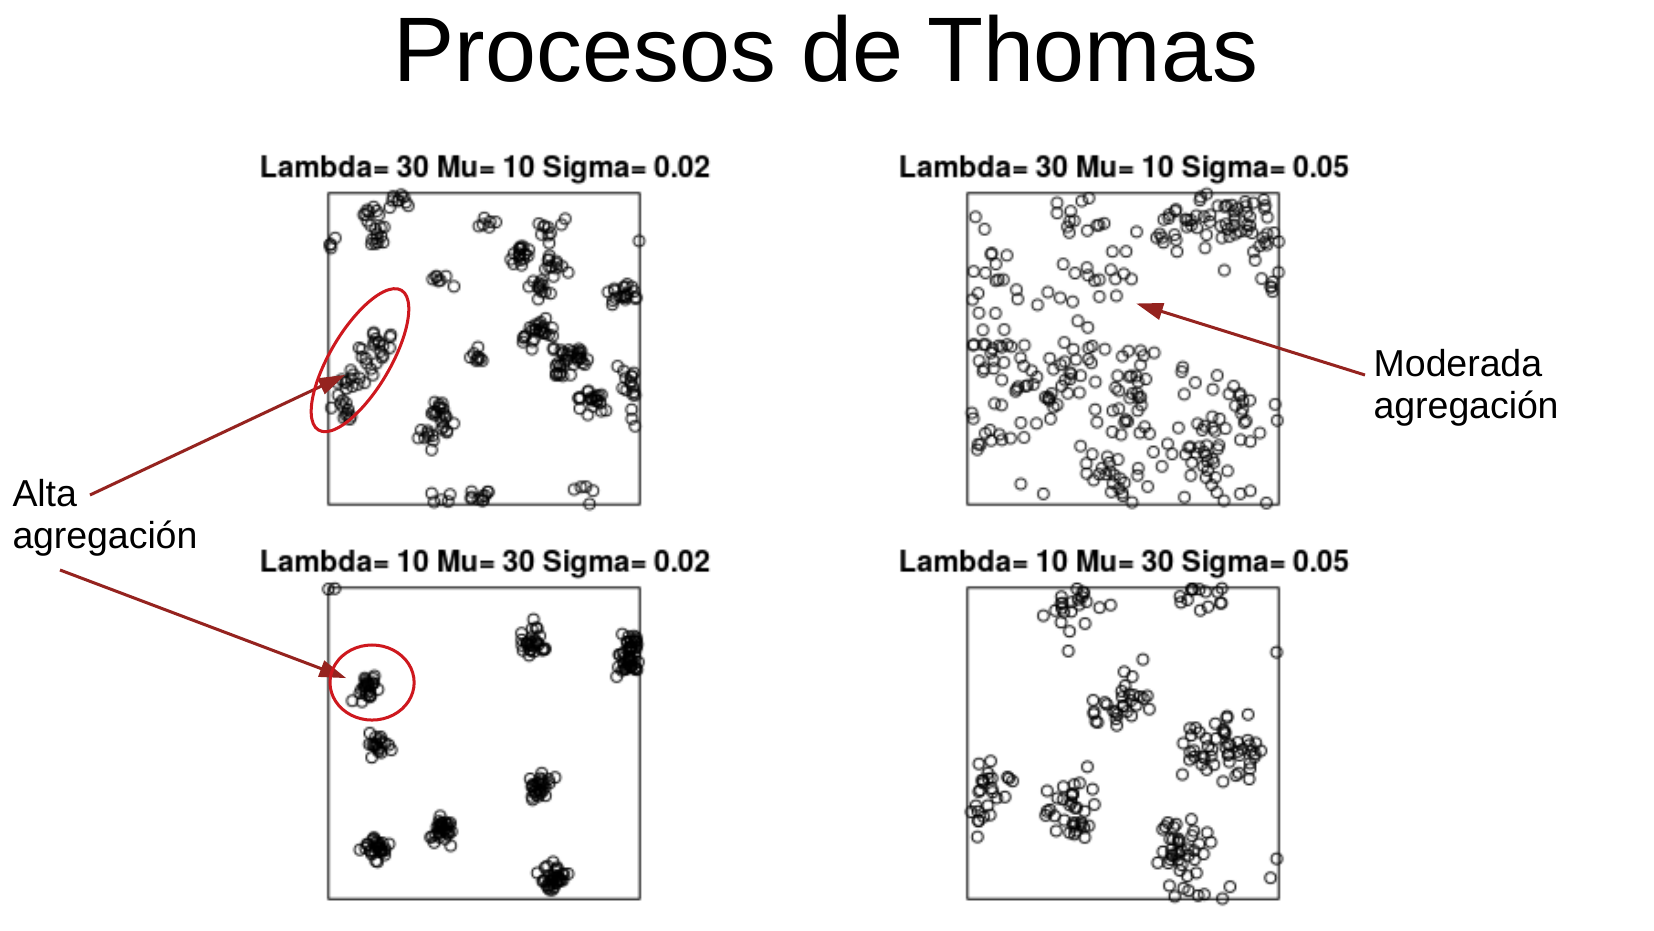

# Procesos de Thomas
Moderada agregación
Alta agregación